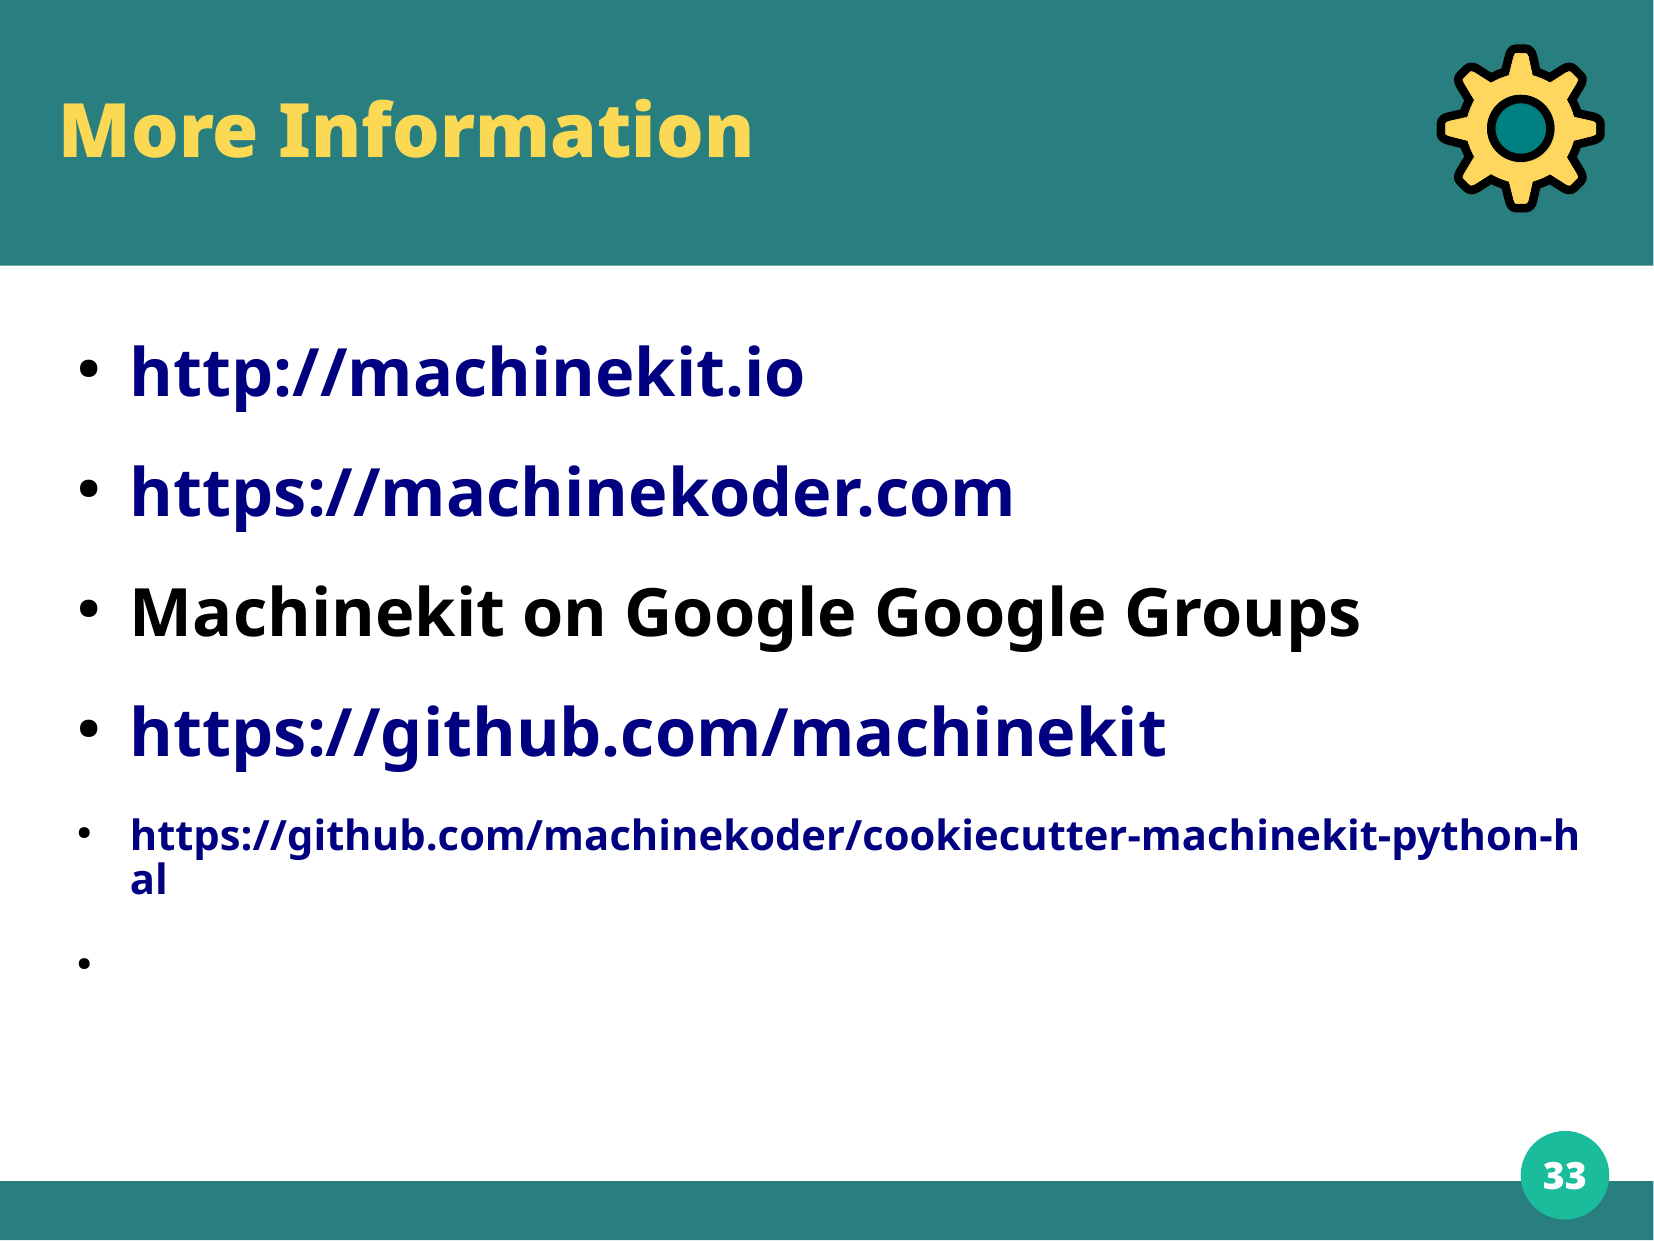

# More Information
http://machinekit.io
https://machinekoder.com
Machinekit on Google Google Groups
https://github.com/machinekit
https://github.com/machinekoder/cookiecutter-machinekit-python-hal
33